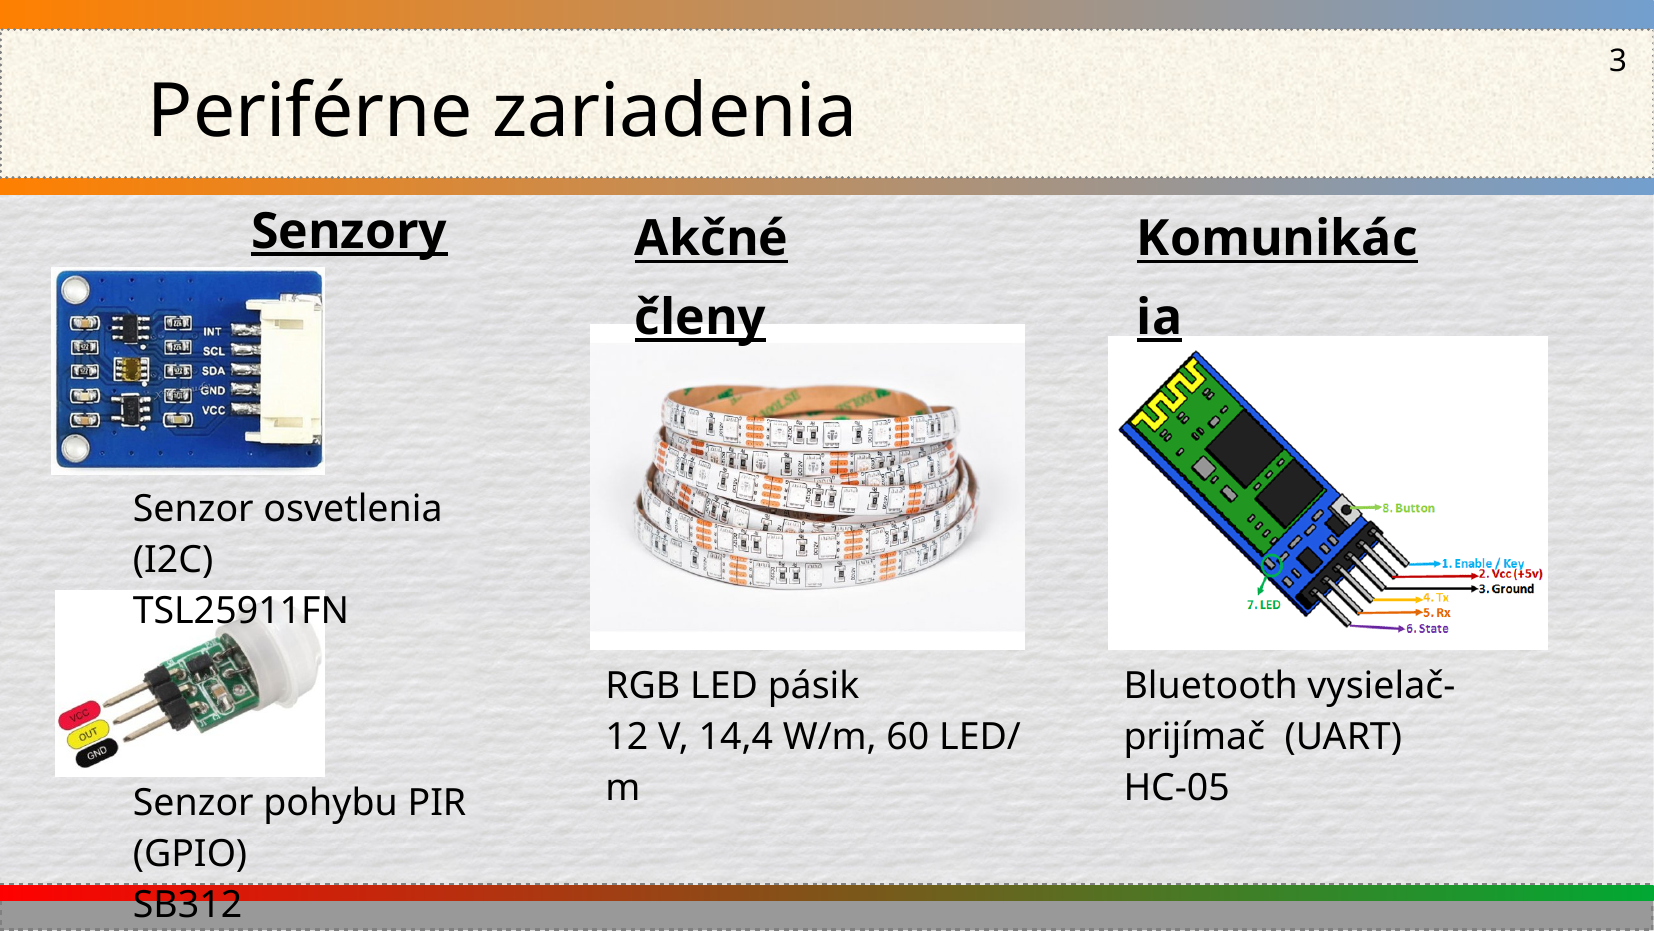

# Periférne zariadenia
Senzory
Akčné členy
Komunikácia
Senzor osvetlenia (I2C)
TSL25911FN
RGB LED pásik
12 V, 14,4 W/m, 60 LED/ m
Bluetooth vysielač-prijímač (UART)
HC-05
Senzor pohybu PIR (GPIO)
SB312